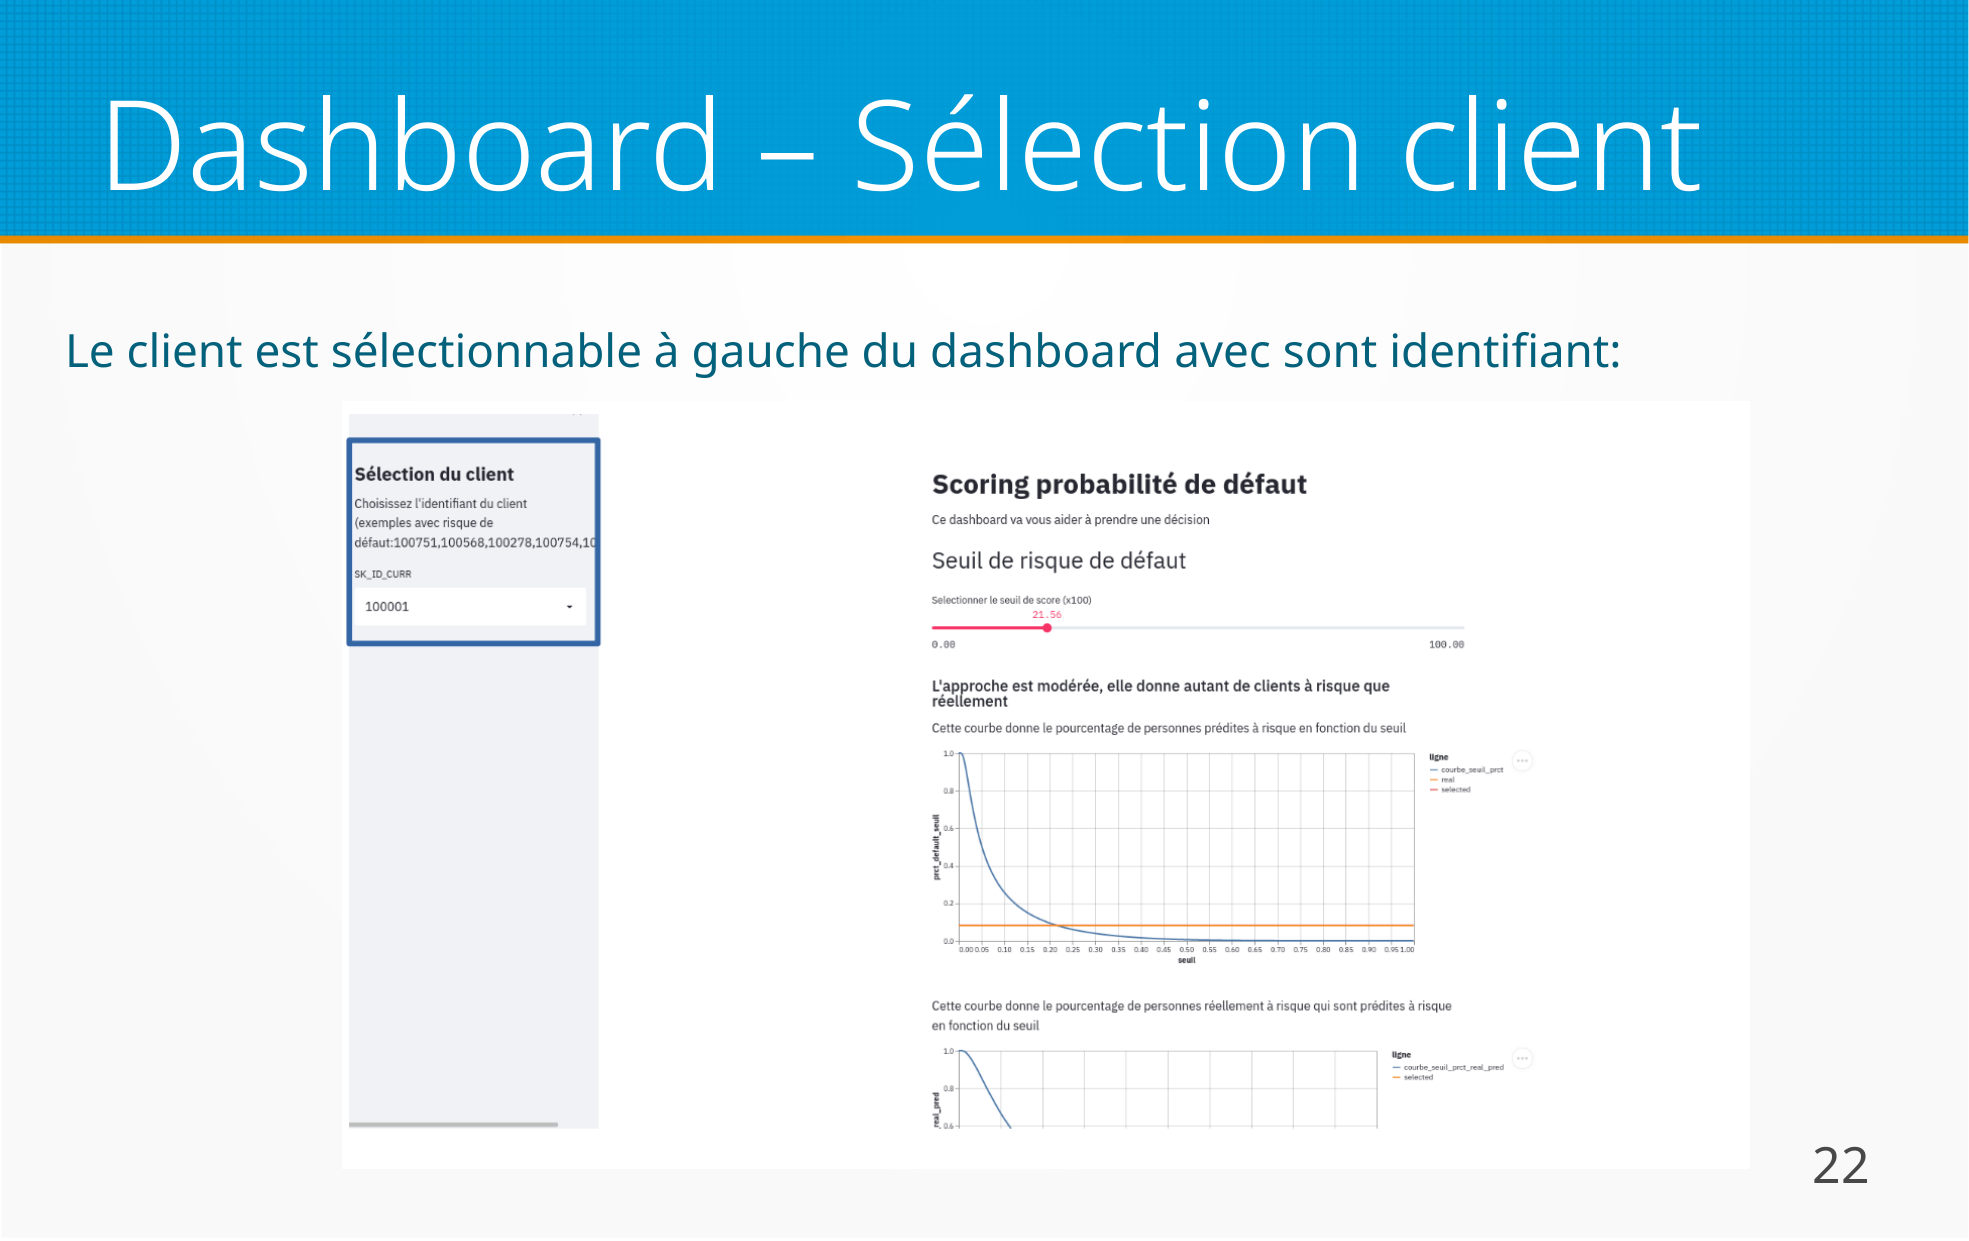

# Dashboard – Sélection client
Le client est sélectionnable à gauche du dashboard avec sont identifiant:
22